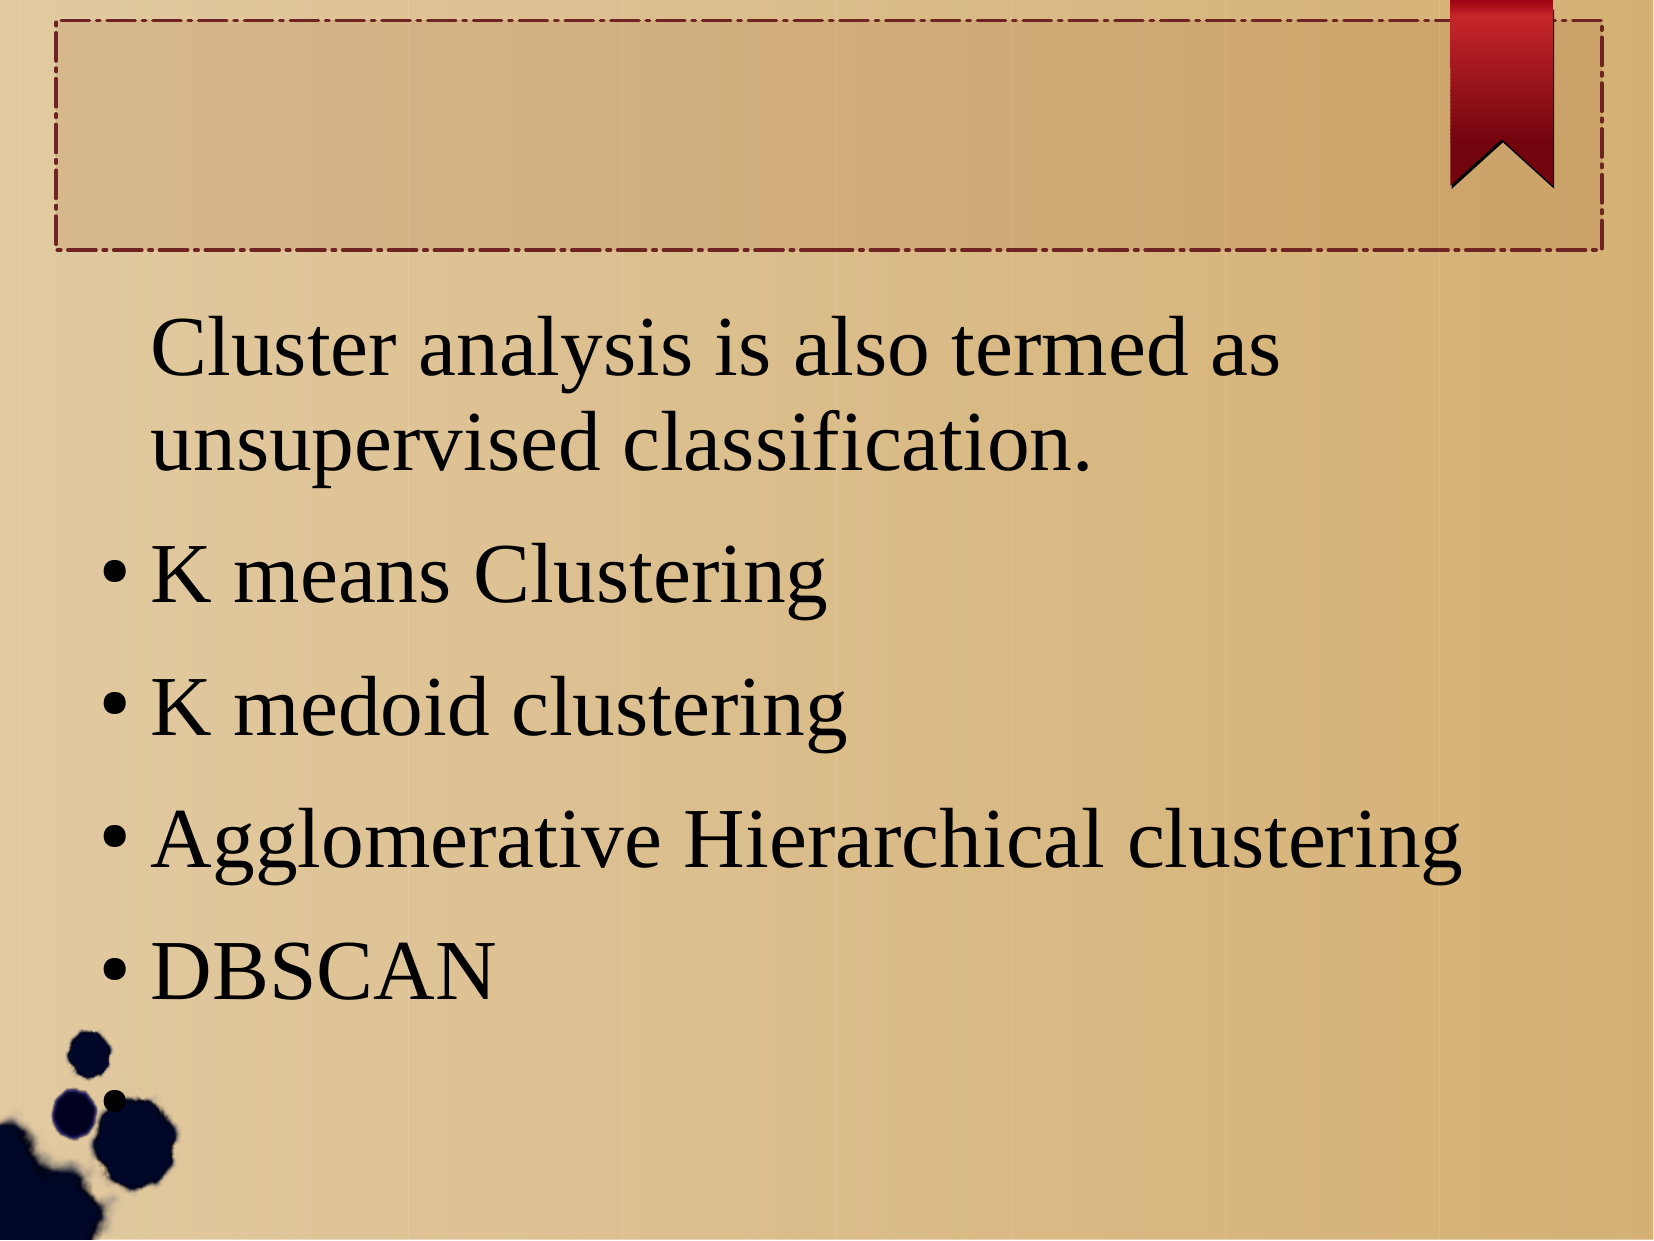

#
Cluster analysis is also termed as unsupervised classification.
K means Clustering
K medoid clustering
Agglomerative Hierarchical clustering
DBSCAN